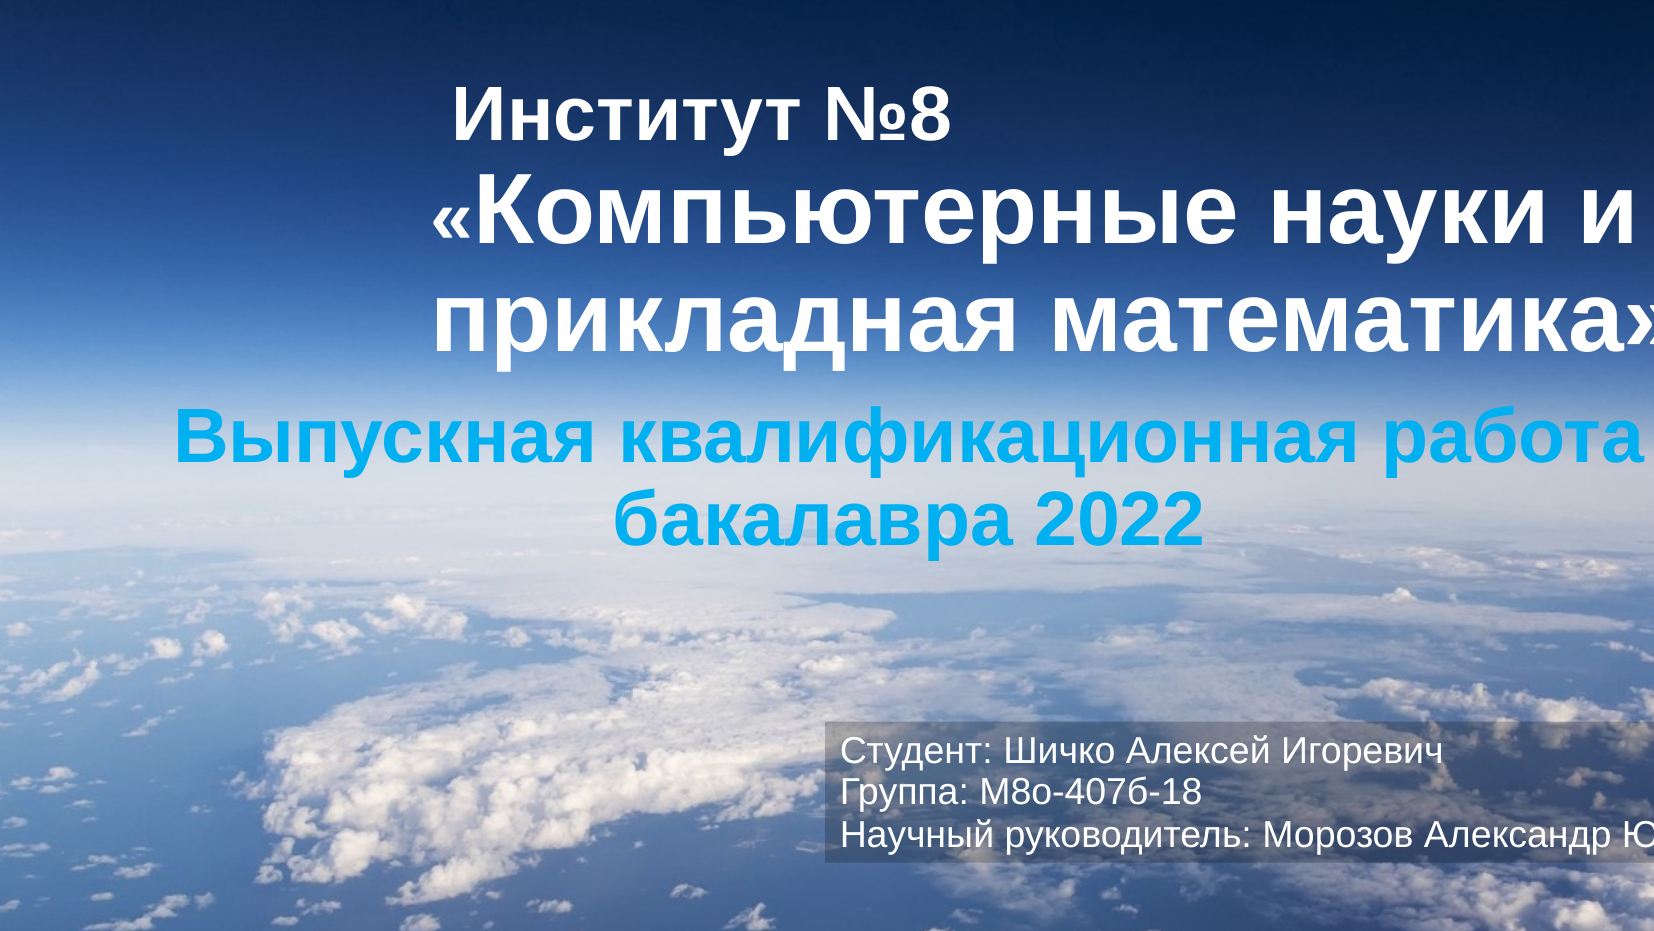

#
 Институт №8
«Компьютерные науки и прикладная математика»
Выпускная квалификационная работа бакалавра 2022
Студент: Шичко Алексей Игоревич
Группа: М8о-407б-18
Научный руководитель: Морозов Александр Юрьевич